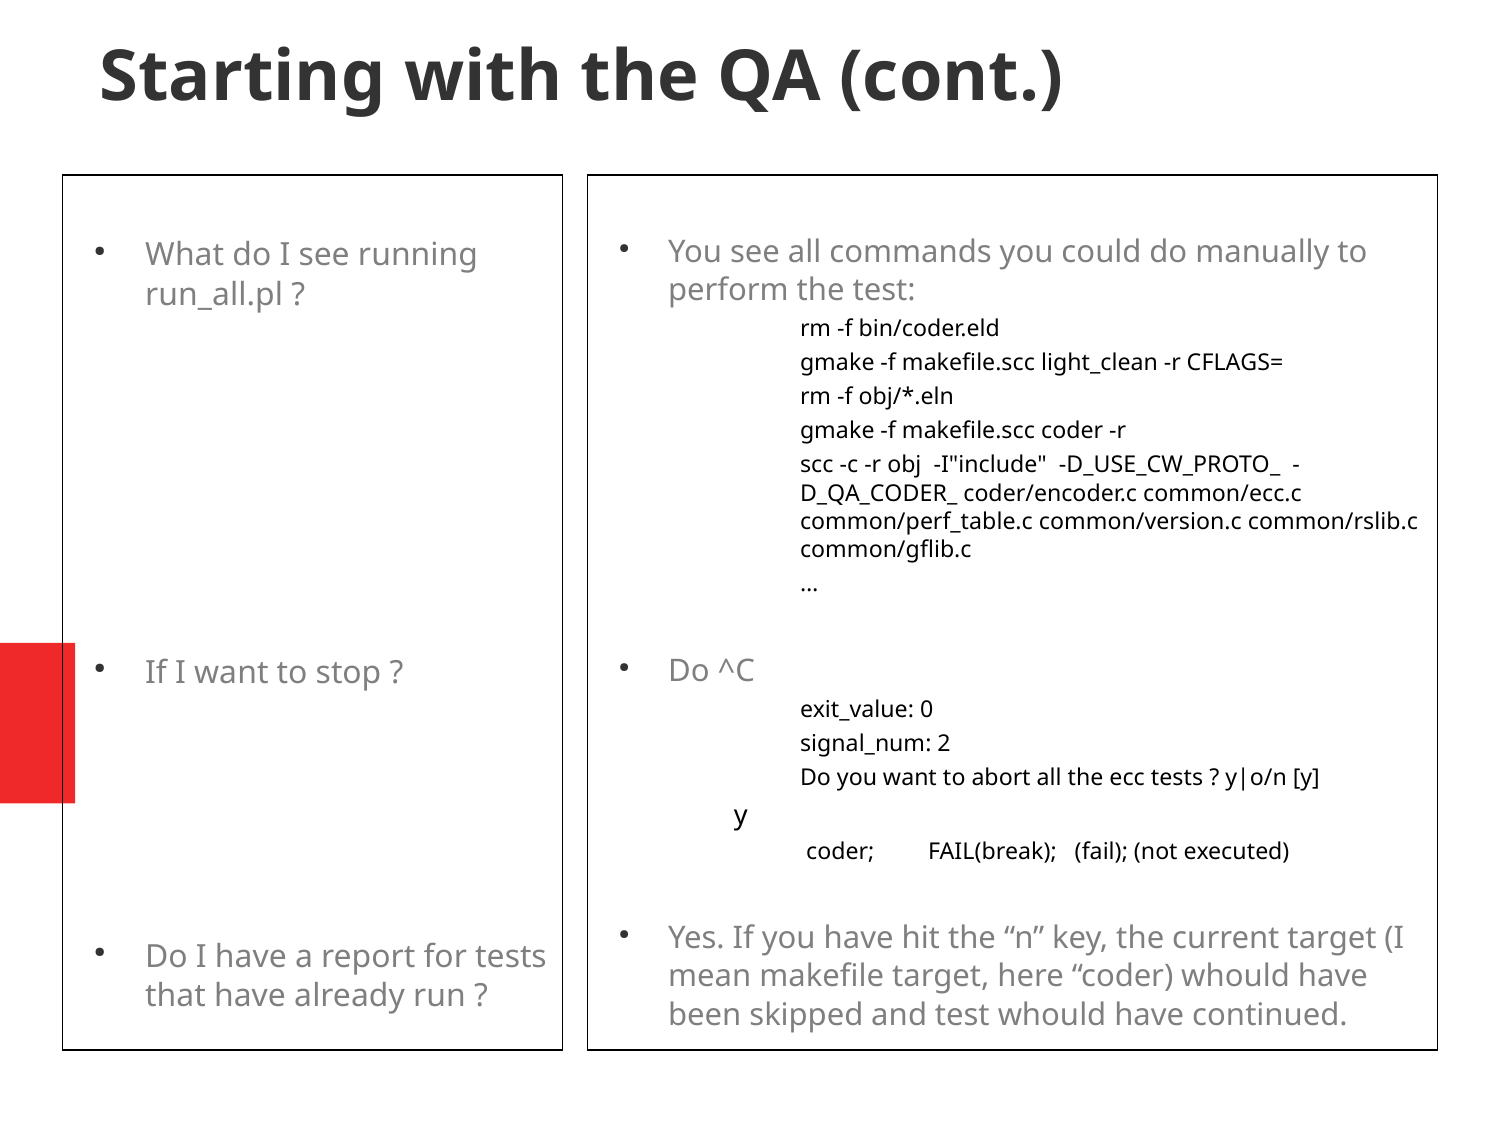

# Starting with the QA (cont.)
What do I see running run_all.pl ?
If I want to stop ?
Do I have a report for tests that have already run ?
You see all commands you could do manually to perform the test:
rm -f bin/coder.eld
gmake -f makefile.scc light_clean -r CFLAGS=
rm -f obj/*.eln
gmake -f makefile.scc coder -r
scc -c -r obj -I"include" -D_USE_CW_PROTO_ -D_QA_CODER_ coder/encoder.c common/ecc.c common/perf_table.c common/version.c common/rslib.c common/gflib.c
…
Do ^C
exit_value: 0
signal_num: 2
Do you want to abort all the ecc tests ? y|o/n [y]
y
 coder; FAIL(break); (fail); (not executed)
Yes. If you have hit the “n” key, the current target (I mean makefile target, here “coder) whould have been skipped and test whould have continued.